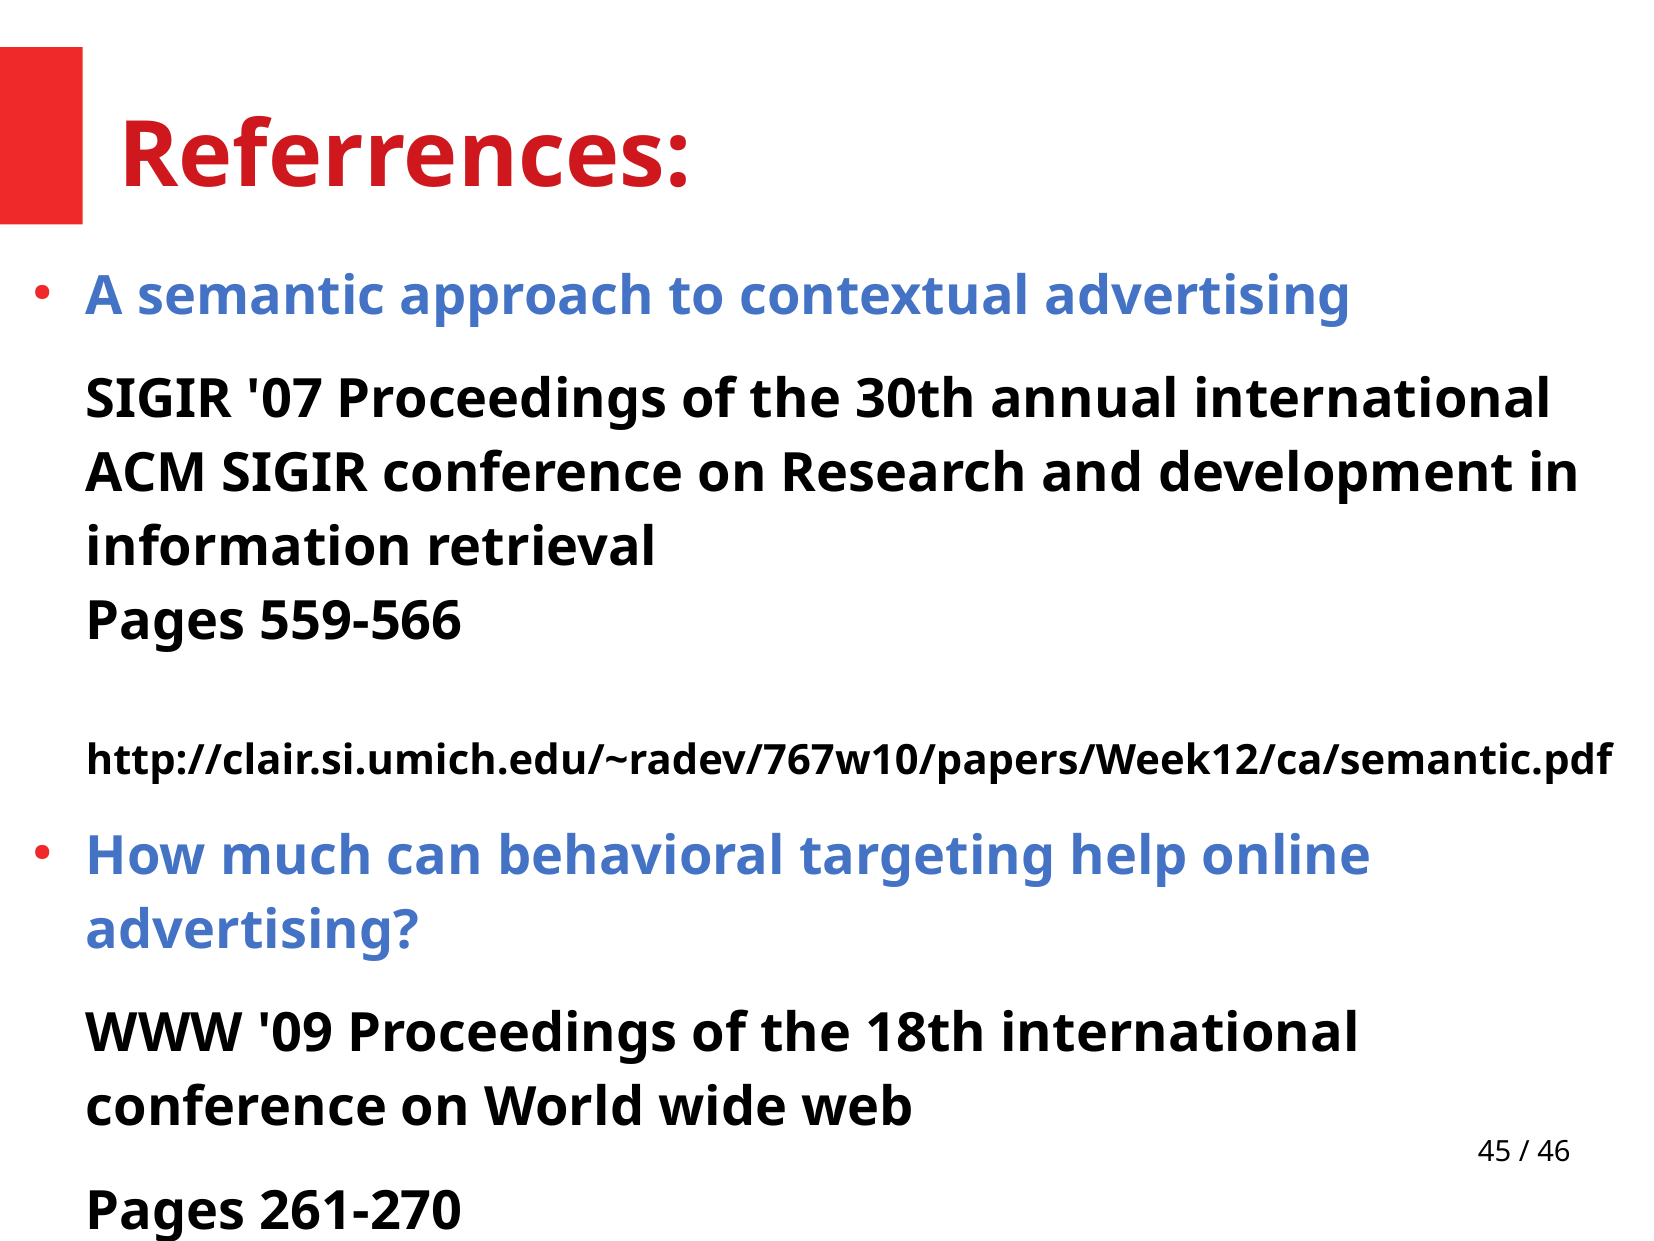

# Referrences:
A semantic approach to contextual advertising
SIGIR '07 Proceedings of the 30th annual international ACM SIGIR conference on Research and development in information retrieval
Pages 559-566
http://clair.si.umich.edu/~radev/767w10/papers/Week12/ca/semantic.pdf
How much can behavioral targeting help online advertising?
WWW '09 Proceedings of the 18th international conference on World wide web
Pages 261-270
http://citeseerx.ist.psu.edu/viewdoc/download?doi=10.1.1.215.1473&rep=rep1&type=pdf
45